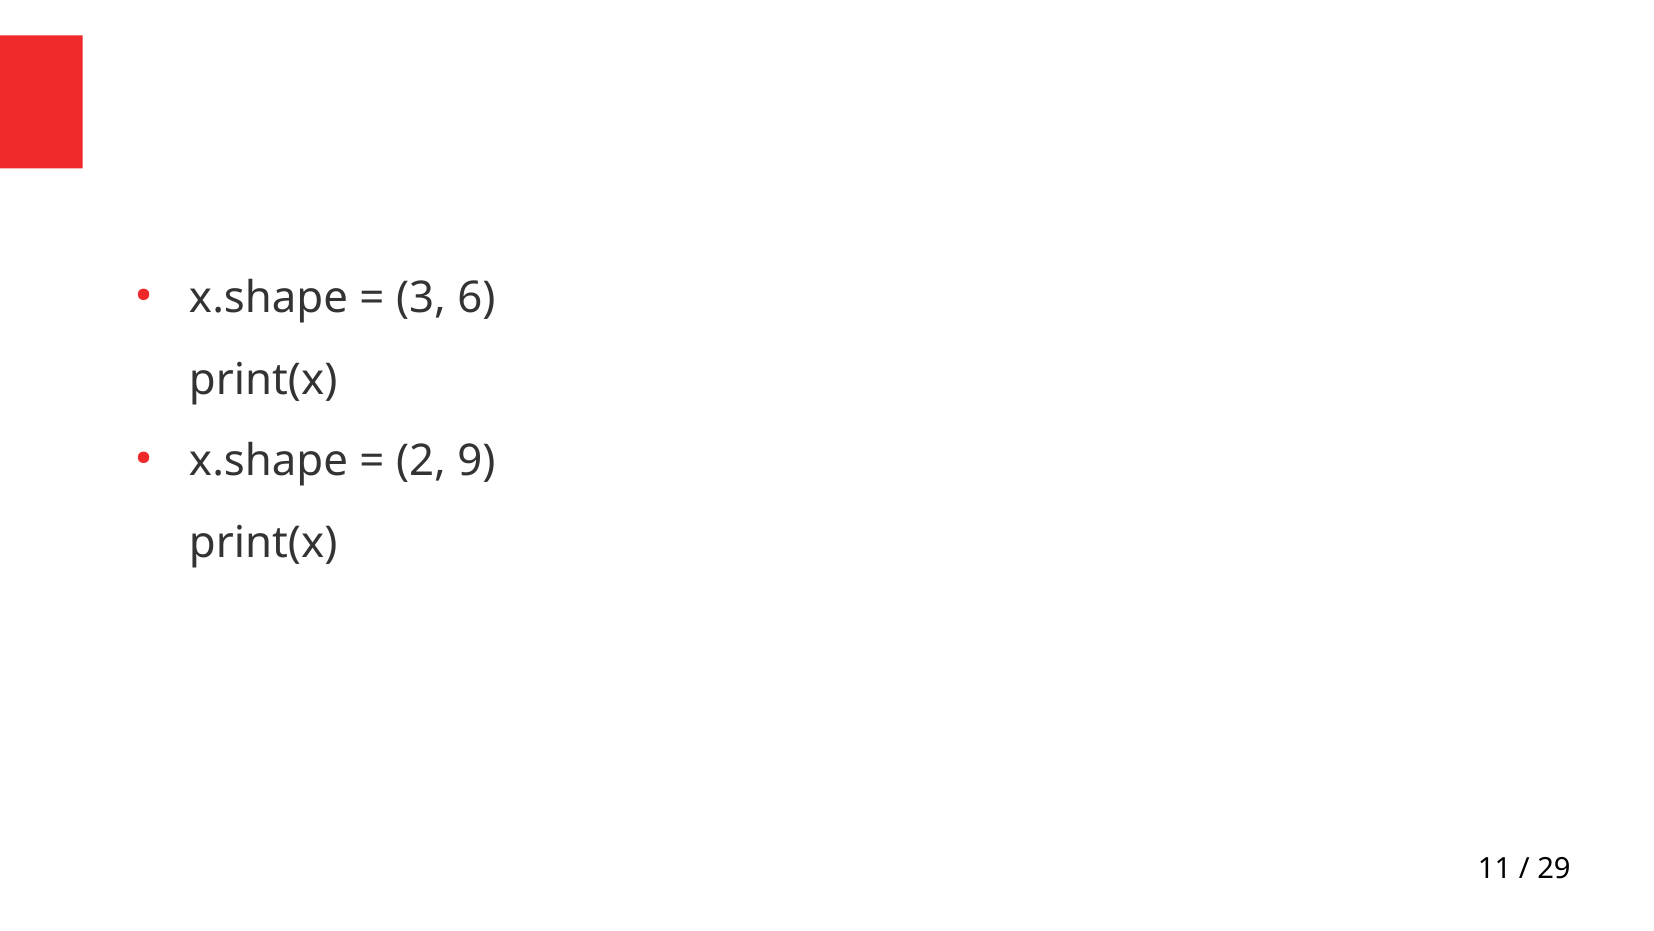

#
x.shape = (3, 6)
print(x)
x.shape = (2, 9)
print(x)
11